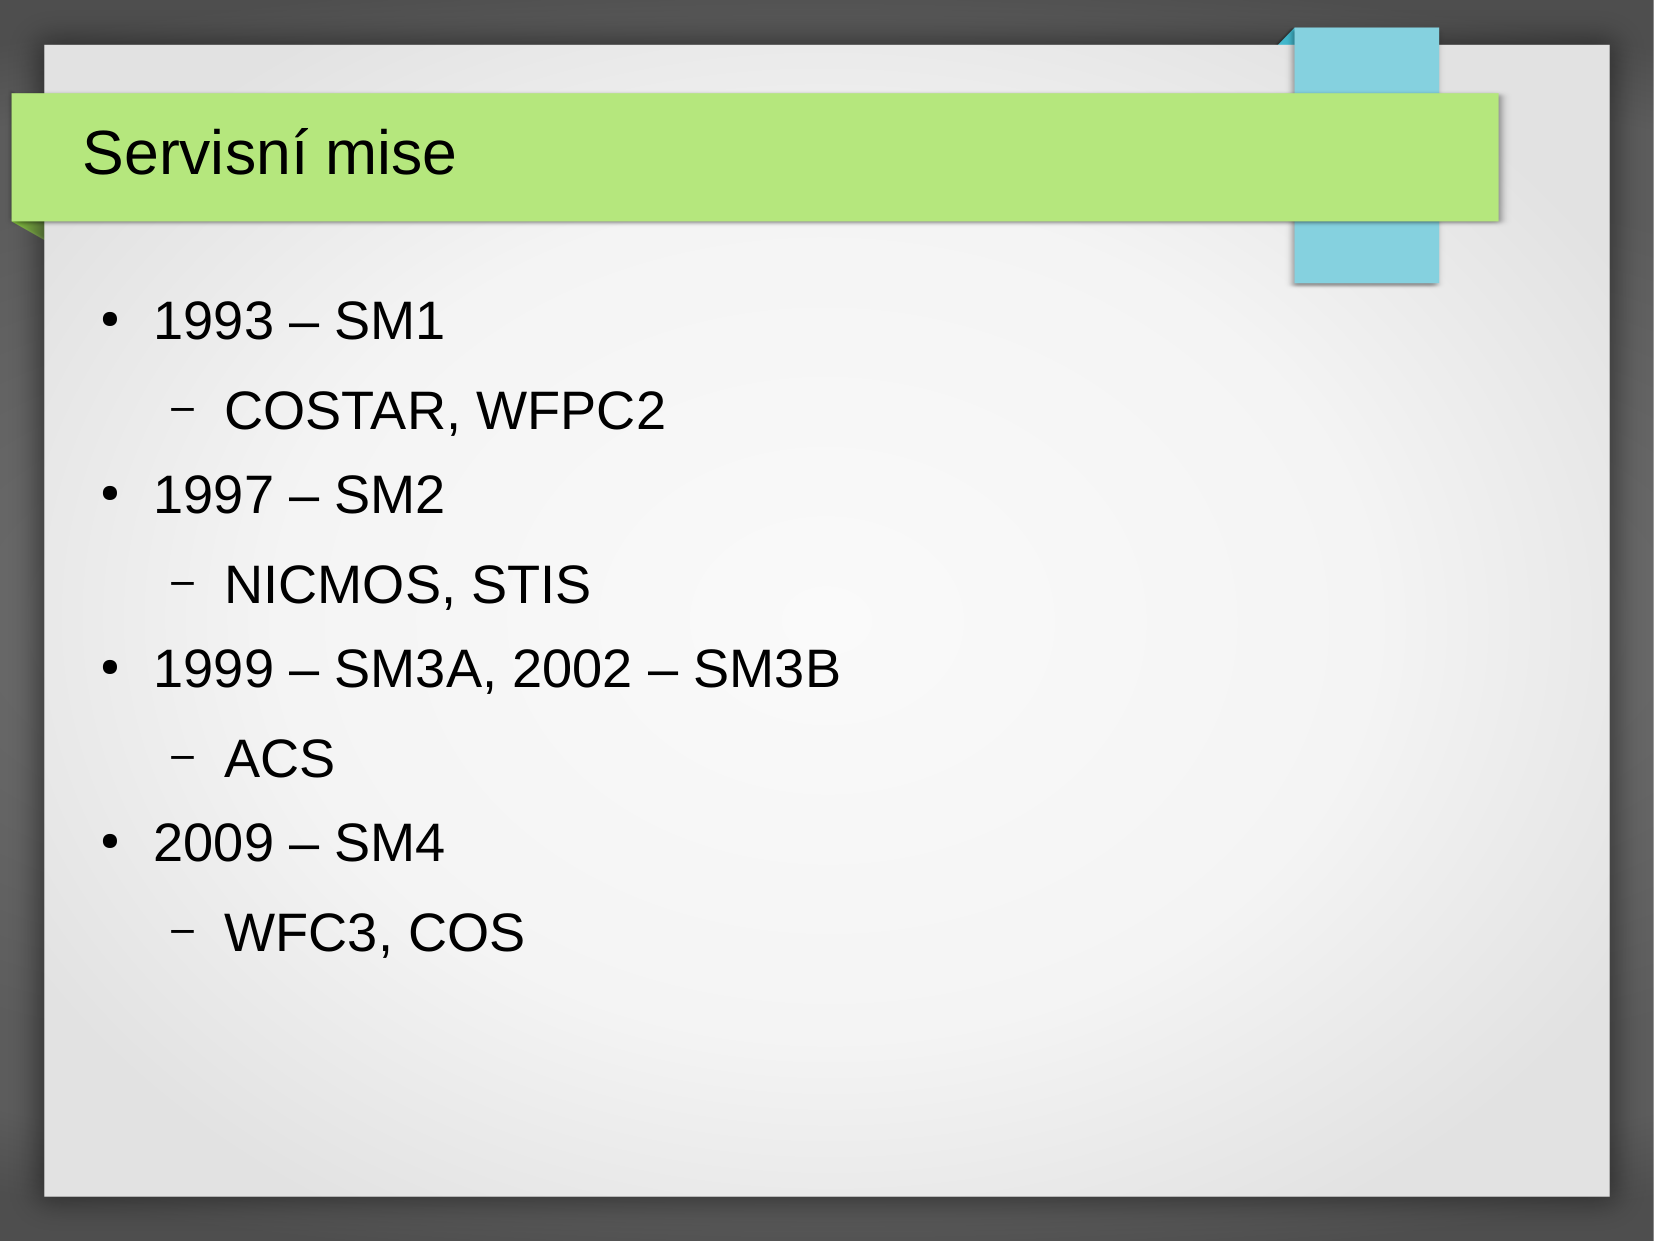

# Servisní mise
1993 – SM1
COSTAR, WFPC2
1997 – SM2
NICMOS, STIS
1999 – SM3A, 2002 – SM3B
ACS
2009 – SM4
WFC3, COS